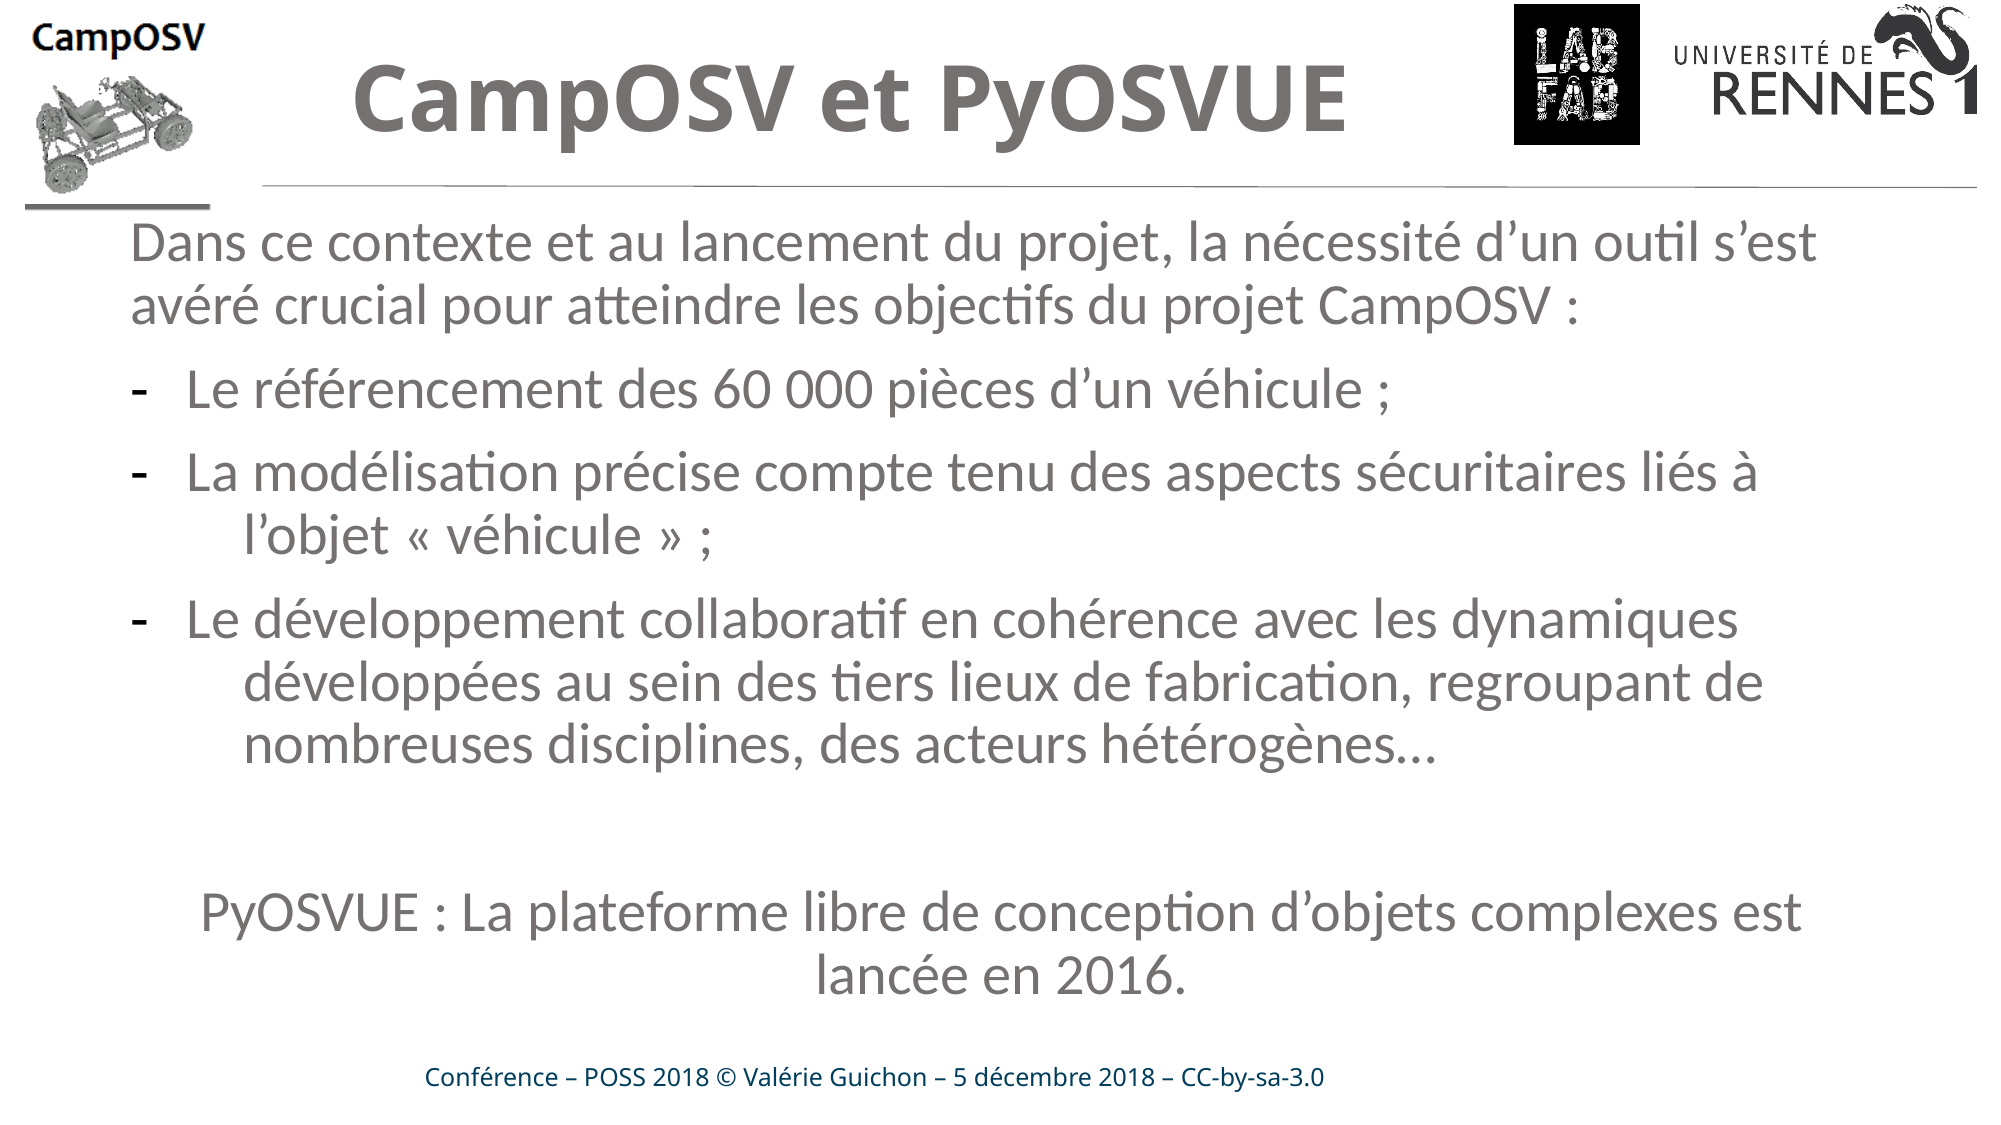

CampOSV et PyOSVUE
# Dans ce contexte et au lancement du projet, la nécessité d’un outil s’est avéré crucial pour atteindre les objectifs du projet CampOSV :
Le référencement des 60 000 pièces d’un véhicule ;
La modélisation précise compte tenu des aspects sécuritaires liés à l’objet « véhicule » ;
Le développement collaboratif en cohérence avec les dynamiques développées au sein des tiers lieux de fabrication, regroupant de nombreuses disciplines, des acteurs hétérogènes…
PyOSVUE : La plateforme libre de conception d’objets complexes est lancée en 2016.
Conférence – POSS 2018 © Valérie Guichon – 5 décembre 2018 – CC-by-sa-3.0